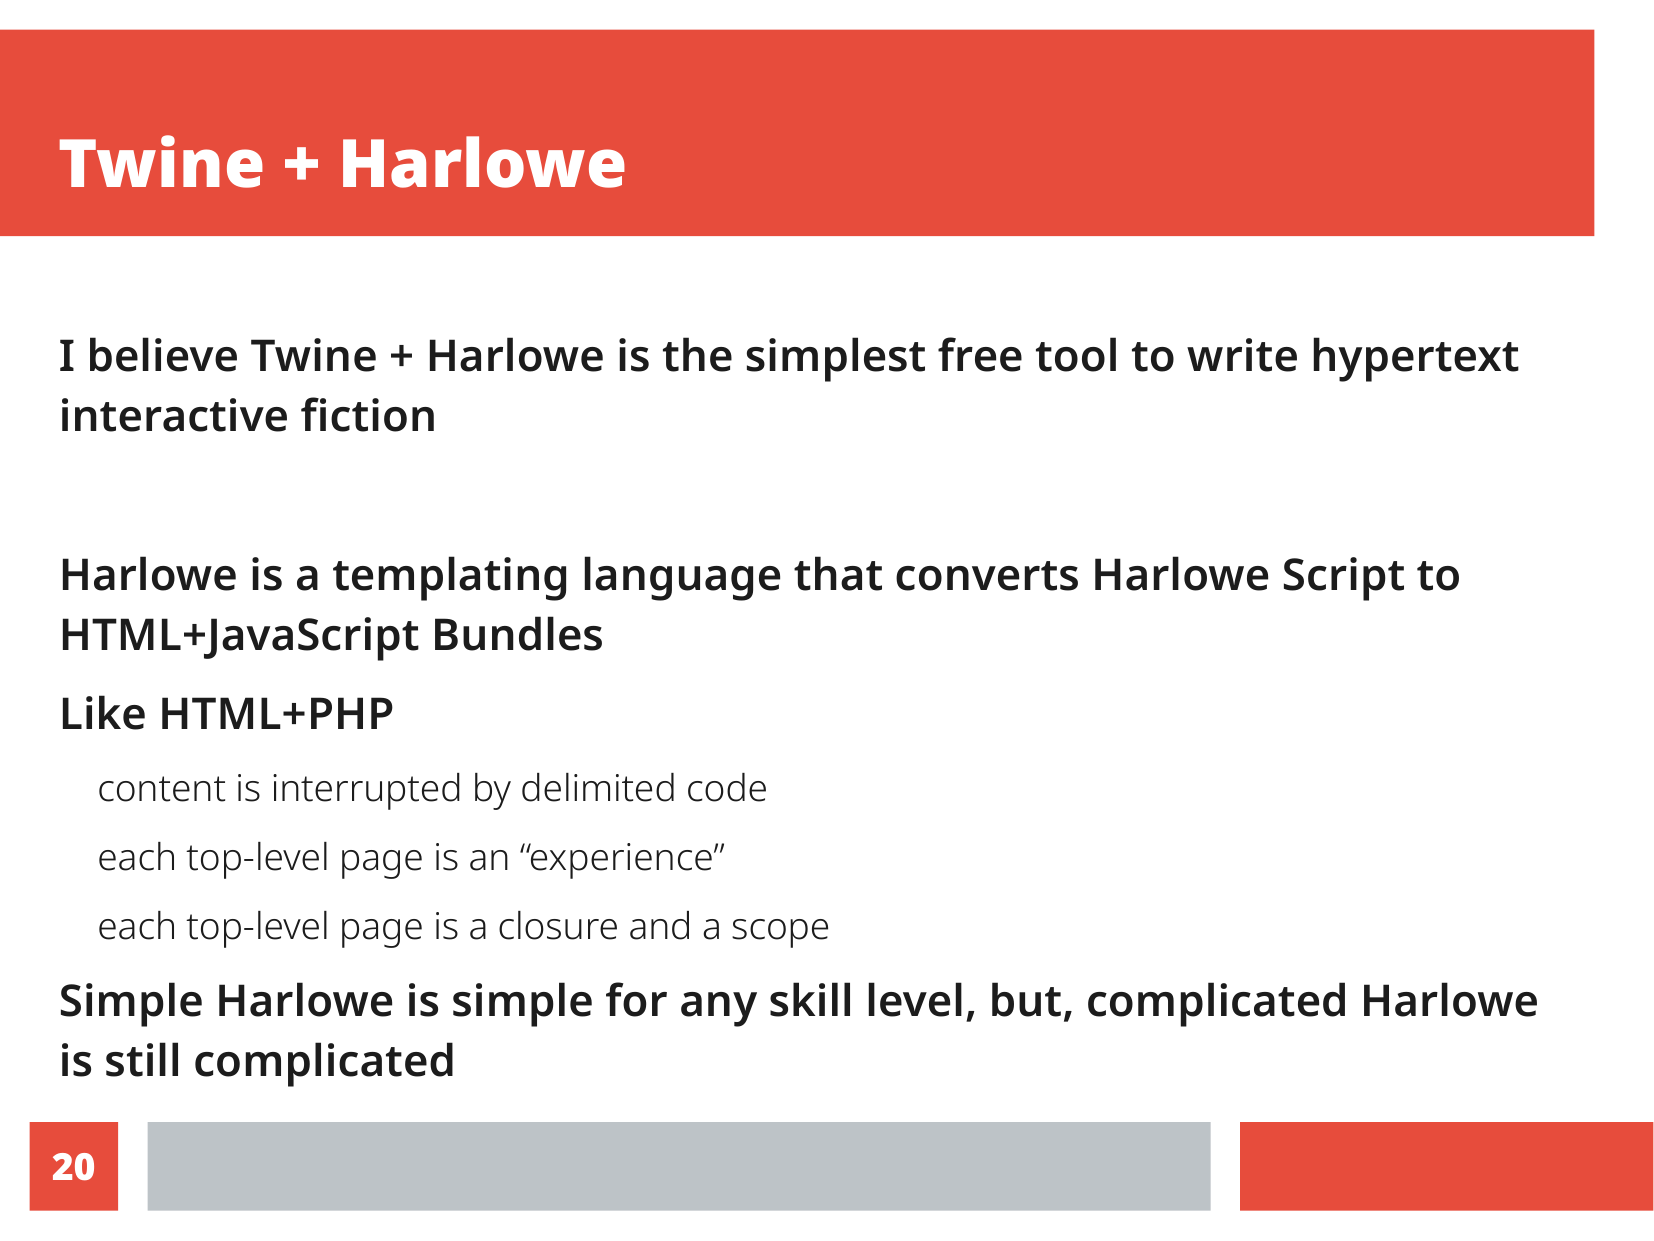

# Twine + Harlowe
I believe Twine + Harlowe is the simplest free tool to write hypertext interactive fiction
Harlowe is a templating language that converts Harlowe Script to HTML+JavaScript Bundles
Like HTML+PHP
content is interrupted by delimited code
each top-level page is an “experience”
each top-level page is a closure and a scope
Simple Harlowe is simple for any skill level, but, complicated Harlowe is still complicated
20